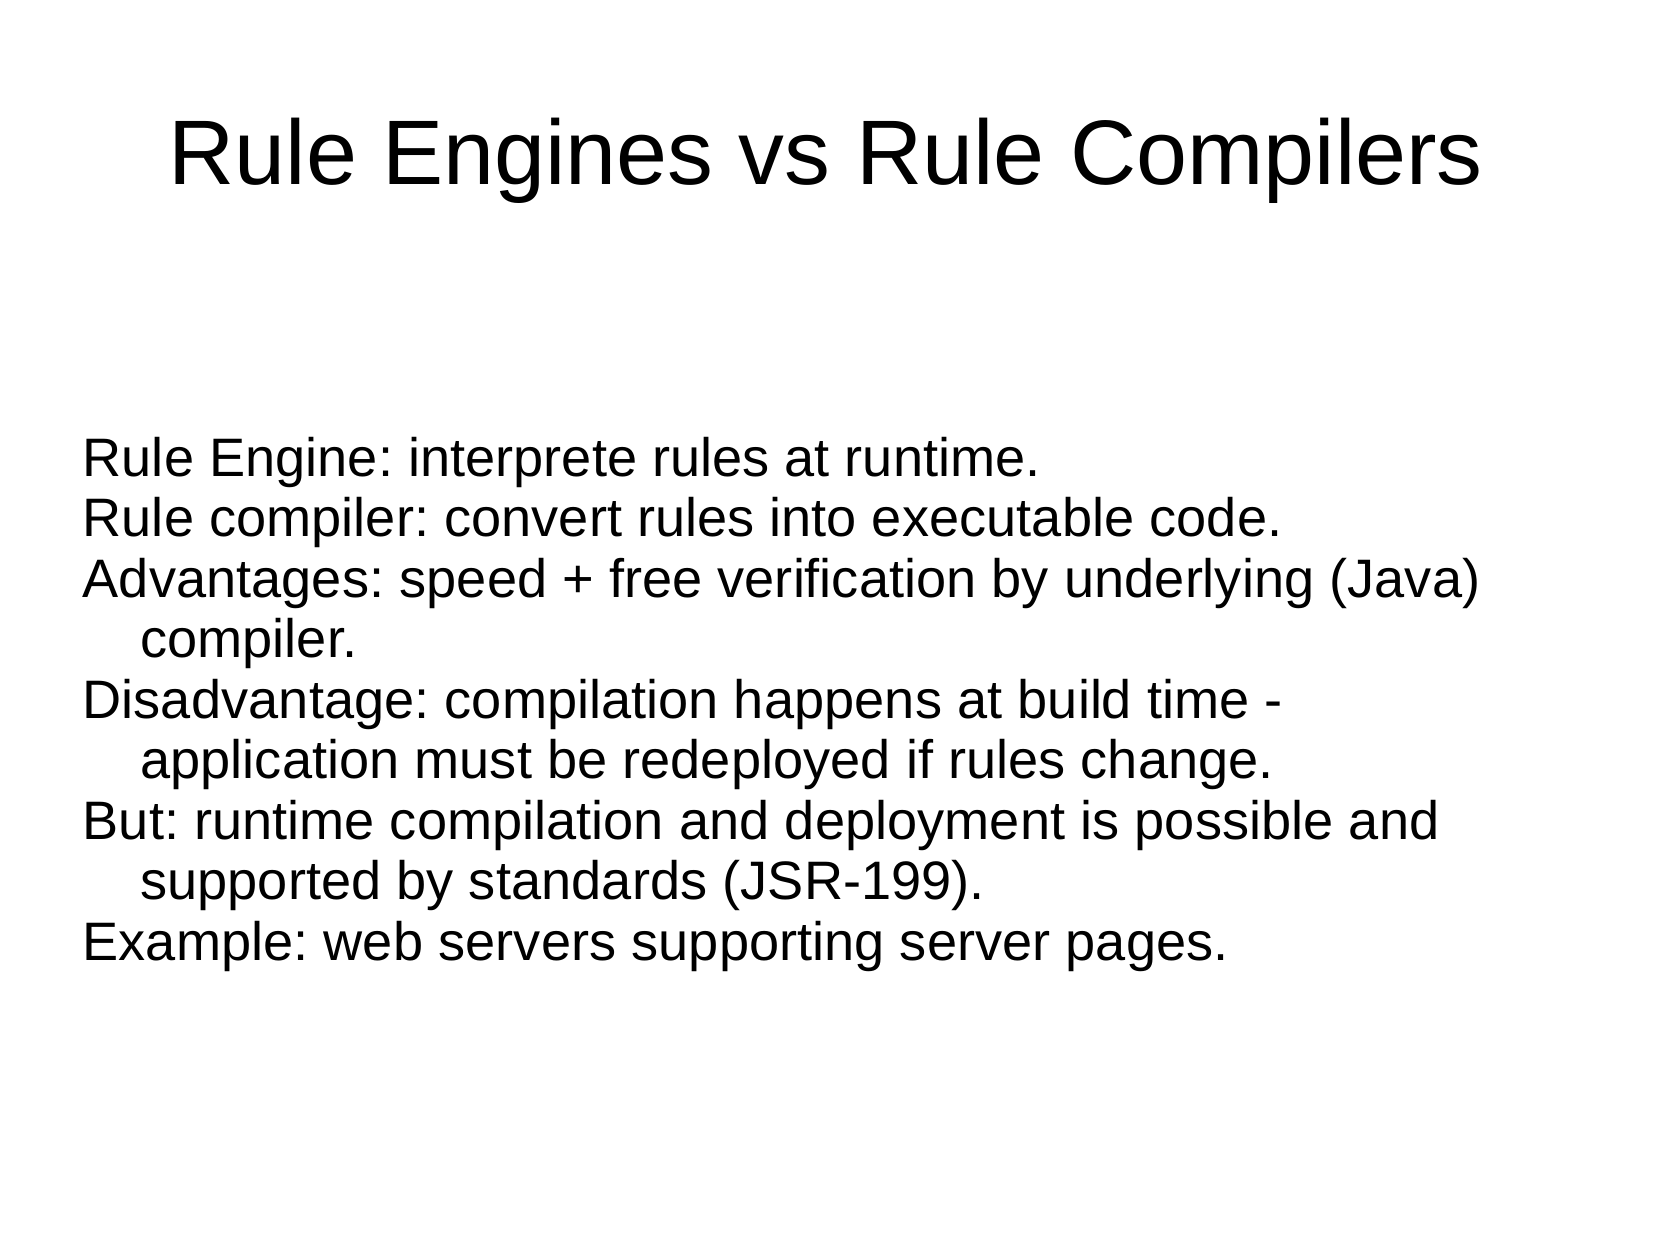

# Rule Engines vs Rule Compilers
Rule Engine: interprete rules at runtime.
Rule compiler: convert rules into executable code.
Advantages: speed + free verification by underlying (Java) compiler.
Disadvantage: compilation happens at build time - application must be redeployed if rules change.
But: runtime compilation and deployment is possible and supported by standards (JSR-199).
Example: web servers supporting server pages.